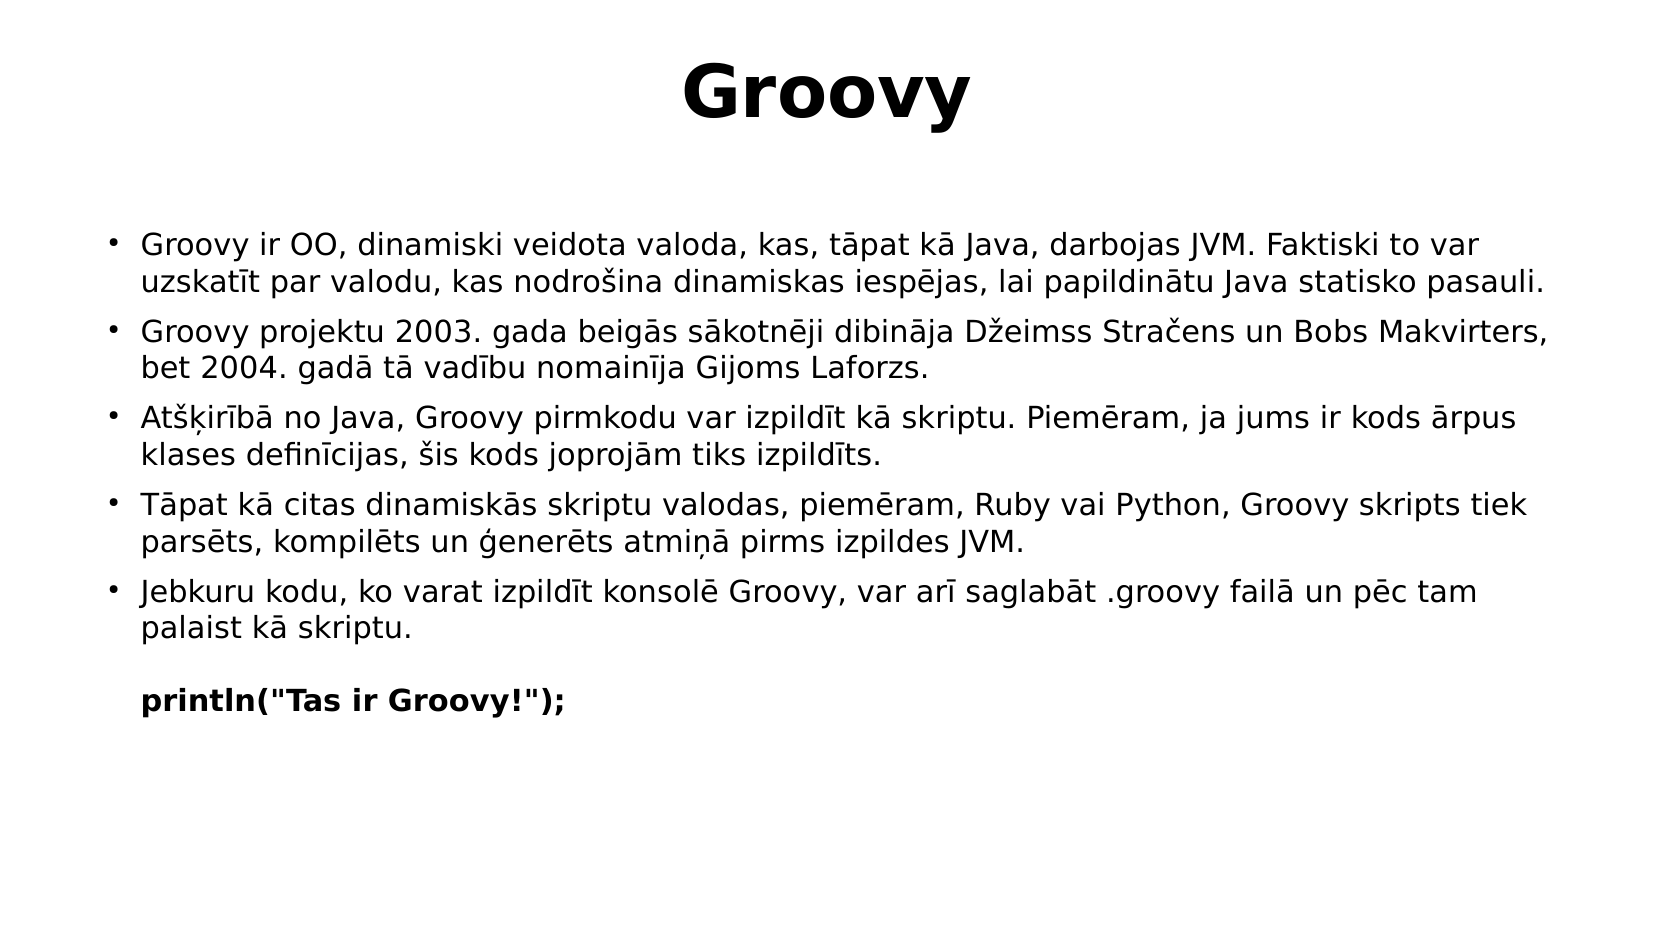

# Groovy
Groovy ir OO, dinamiski veidota valoda, kas, tāpat kā Java, darbojas JVM. Faktiski to var uzskatīt par valodu, kas nodrošina dinamiskas iespējas, lai papildinātu Java statisko pasauli.
Groovy projektu 2003. gada beigās sākotnēji dibināja Džeimss Stračens un Bobs Makvirters, bet 2004. gadā tā vadību nomainīja Gijoms Laforzs.
Atšķirībā no Java, Groovy pirmkodu var izpildīt kā skriptu. Piemēram, ja jums ir kods ārpus klases definīcijas, šis kods joprojām tiks izpildīts.
Tāpat kā citas dinamiskās skriptu valodas, piemēram, Ruby vai Python, Groovy skripts tiek parsēts, kompilēts un ģenerēts atmiņā pirms izpildes JVM.
Jebkuru kodu, ko varat izpildīt konsolē Groovy, var arī saglabāt .groovy failā un pēc tam palaist kā skriptu.
println("Tas ir Groovy!");